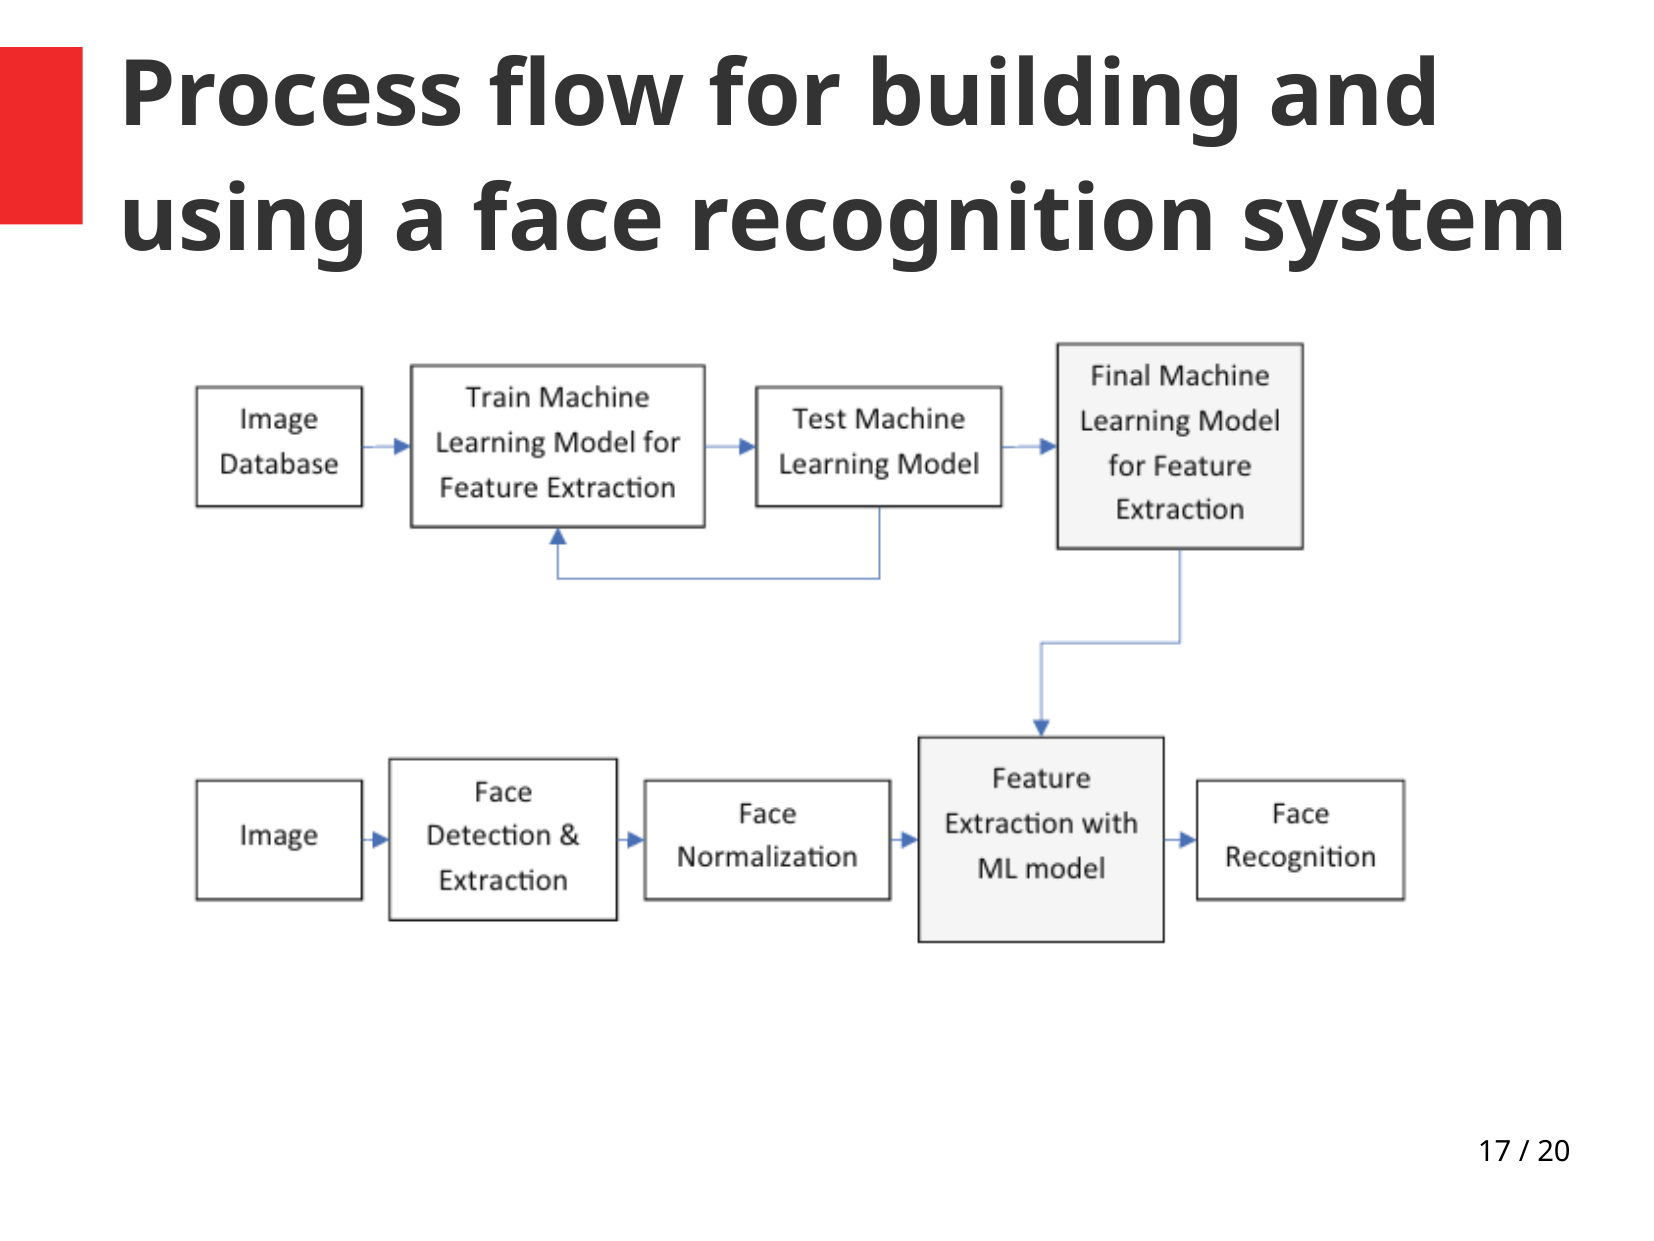

# Process flow for building and using a face recognition system
17